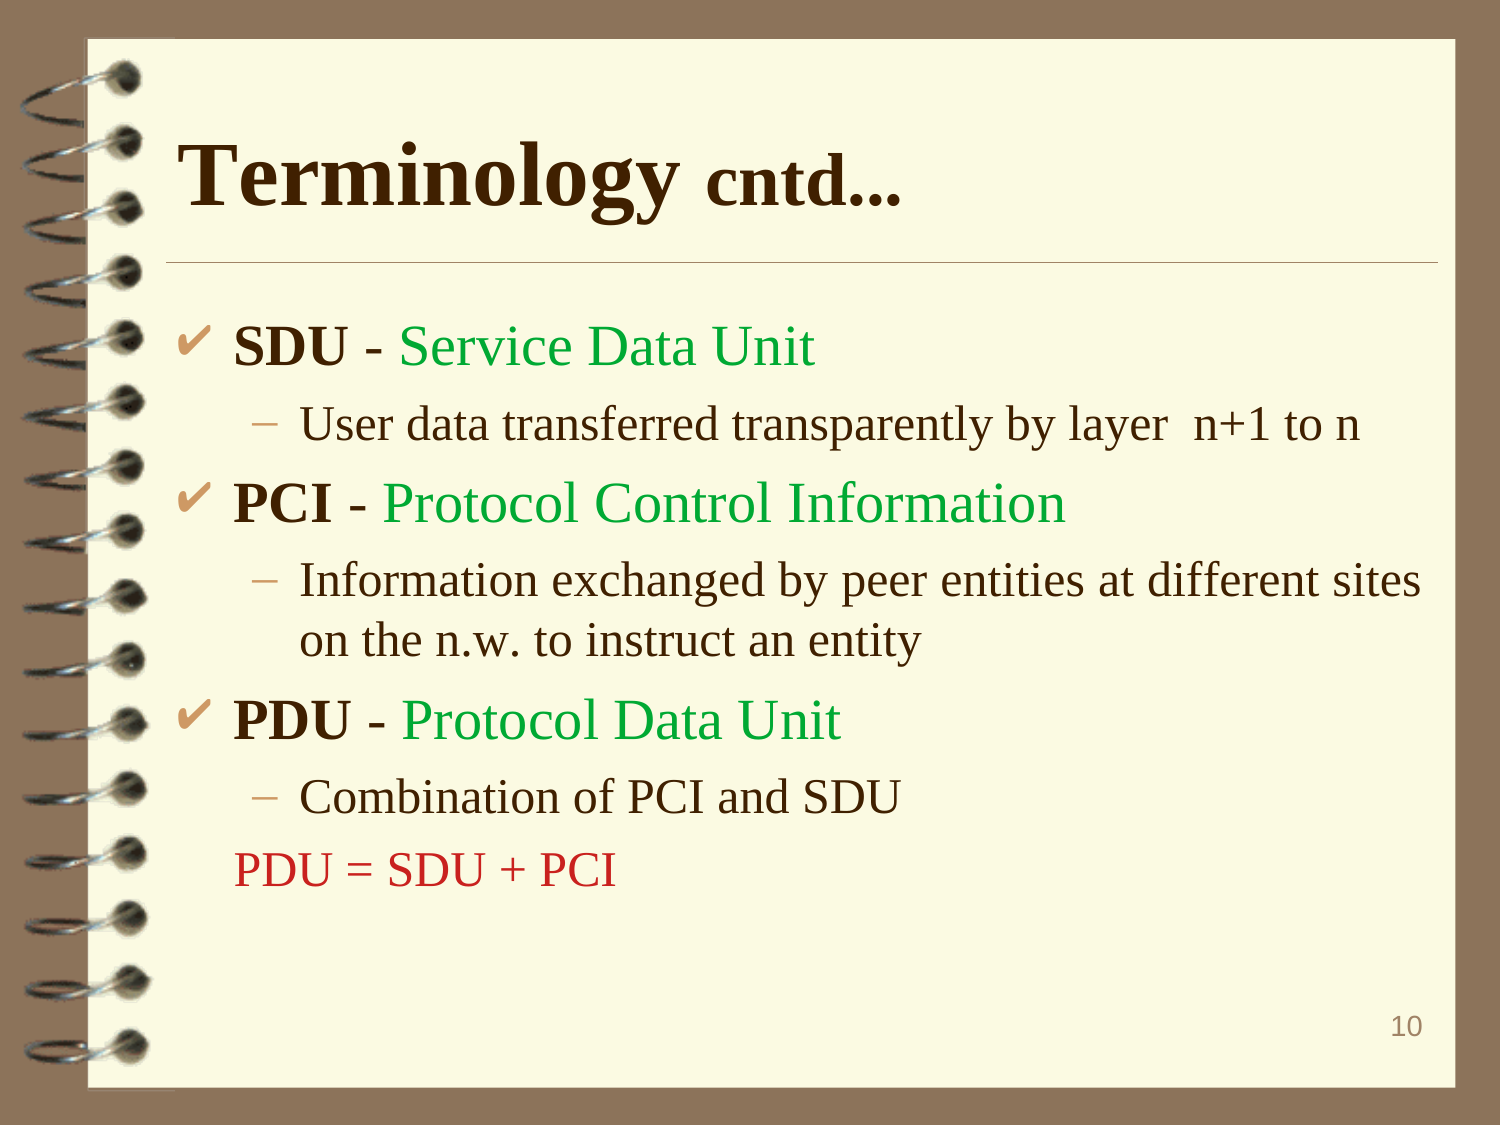

# Terminology cntd...
SDU - Service Data Unit
User data transferred transparently by layer n+1 to n
PCI - Protocol Control Information
Information exchanged by peer entities at different sites on the n.w. to instruct an entity
PDU - Protocol Data Unit
Combination of PCI and SDU
PDU = SDU + PCI
10